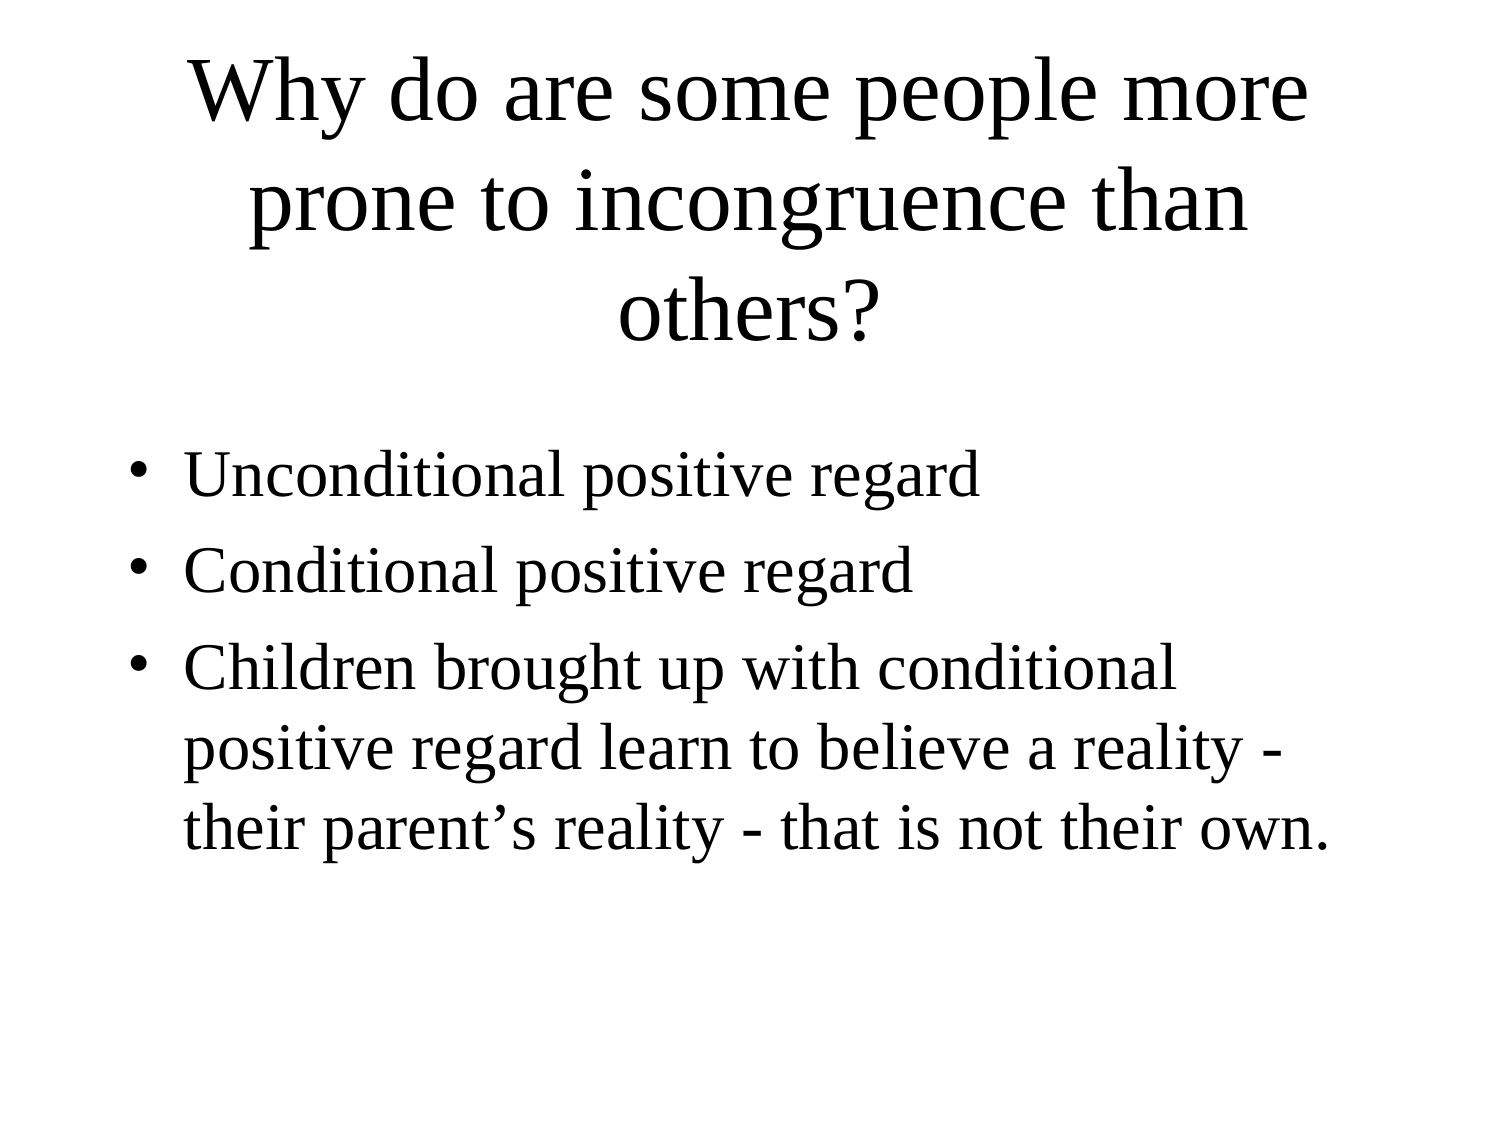

# Why do are some people more prone to incongruence than others?
Unconditional positive regard
Conditional positive regard
Children brought up with conditional positive regard learn to believe a reality - their parent’s reality - that is not their own.